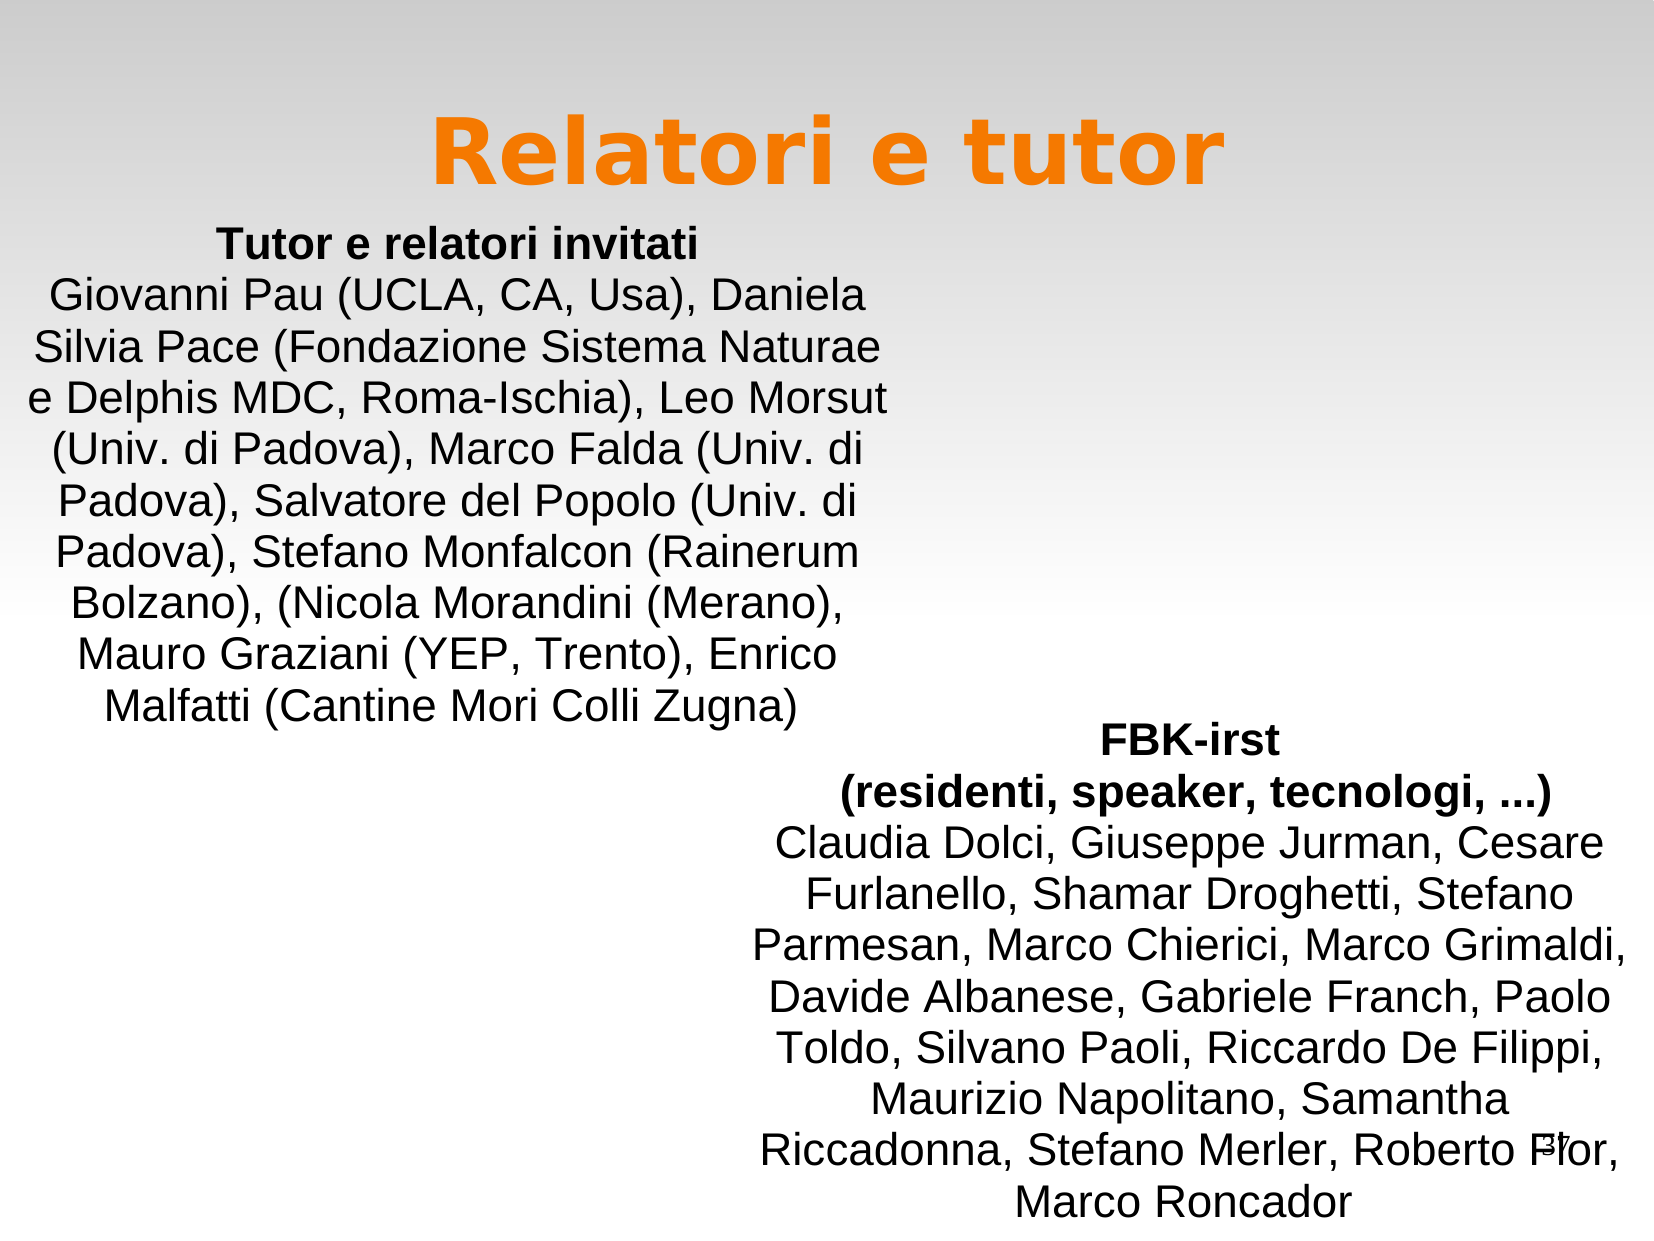

# Relatori e tutor
Tutor e relatori invitati
Giovanni Pau (UCLA, CA, Usa), Daniela Silvia Pace (Fondazione Sistema Naturae e Delphis MDC, Roma-Ischia), Leo Morsut (Univ. di Padova), Marco Falda (Univ. di Padova), Salvatore del Popolo (Univ. di Padova), Stefano Monfalcon (Rainerum Bolzano), (Nicola Morandini (Merano), Mauro Graziani (YEP, Trento), Enrico Malfatti (Cantine Mori Colli Zugna)
FBK-irst
 (residenti, speaker, tecnologi, ...)
Claudia Dolci, Giuseppe Jurman, Cesare Furlanello, Shamar Droghetti, Stefano Parmesan, Marco Chierici, Marco Grimaldi, Davide Albanese, Gabriele Franch, Paolo Toldo, Silvano Paoli, Riccardo De Filippi, Maurizio Napolitano, Samantha Riccadonna, Stefano Merler, Roberto Flor, Marco Roncador
37